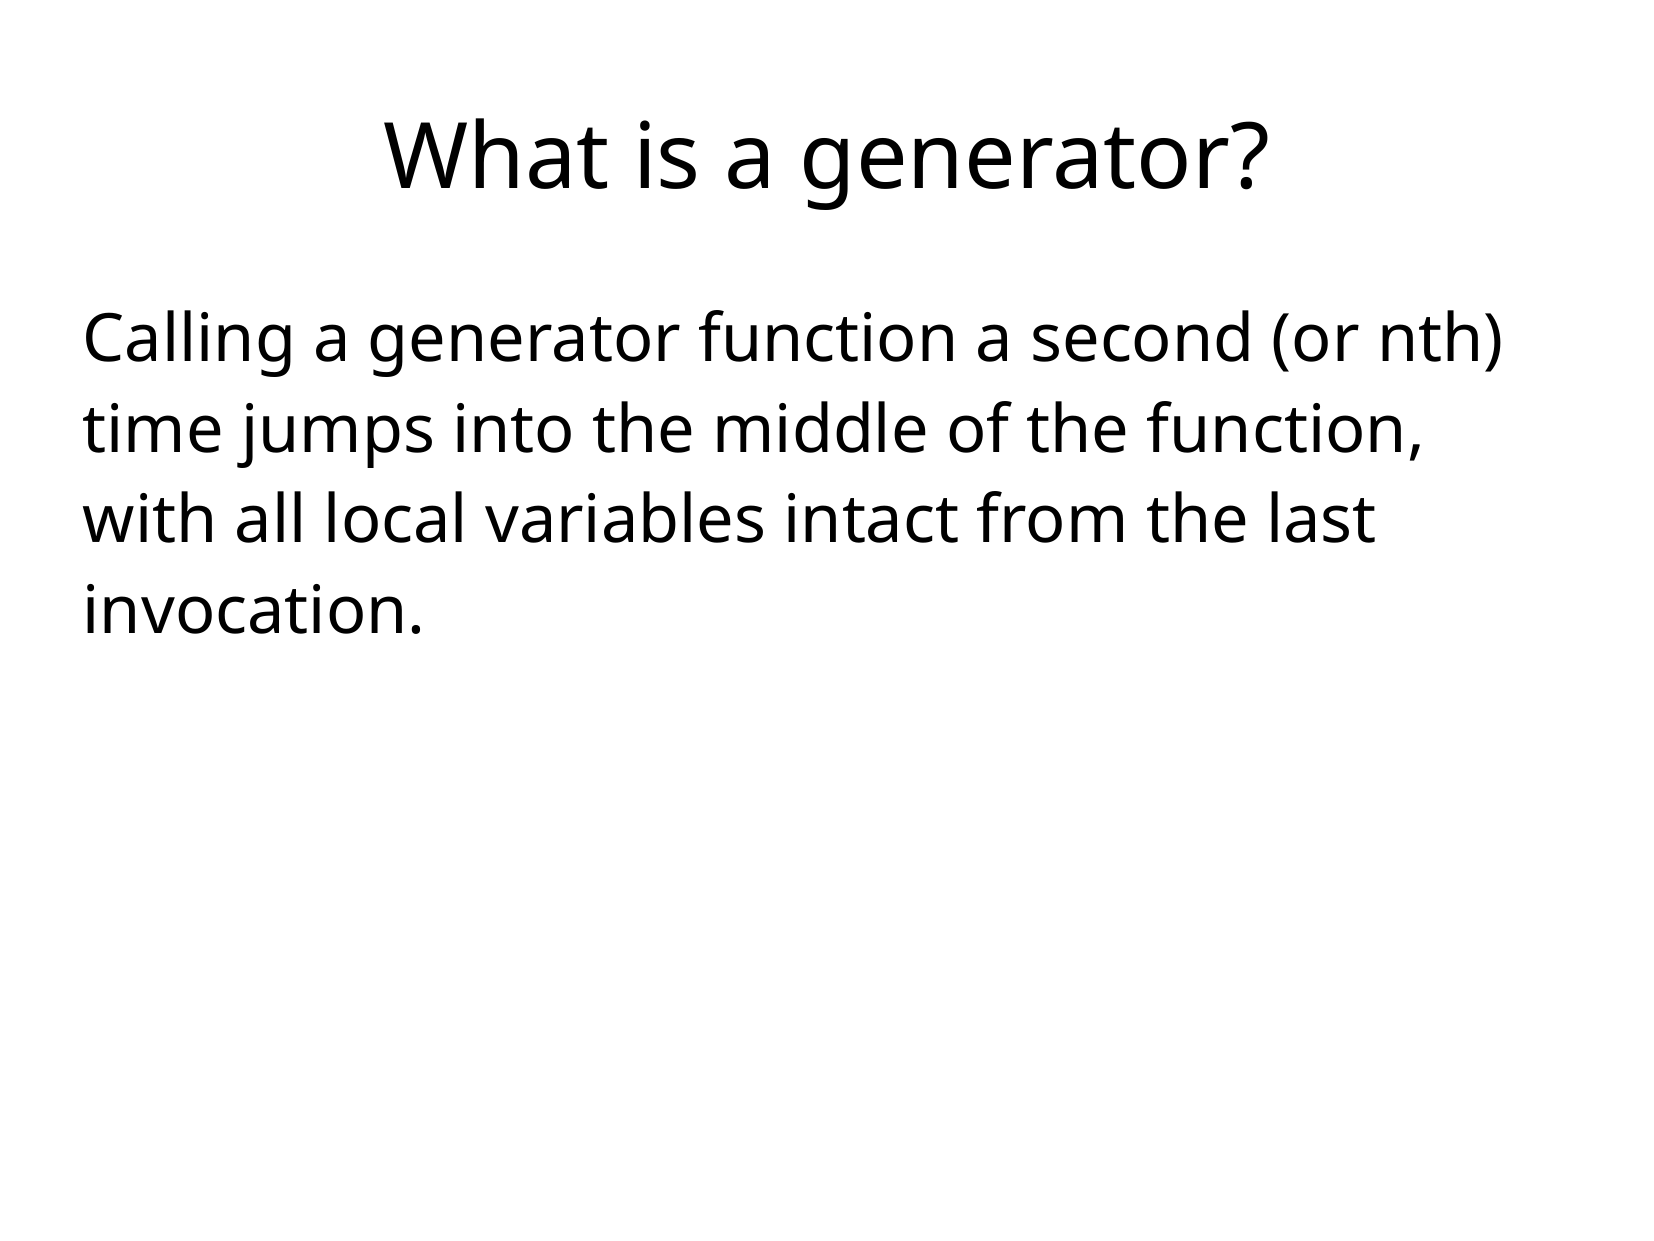

# What is a generator?
Calling a generator function a second (or nth) time jumps into the middle of the function, with all local variables intact from the last invocation.